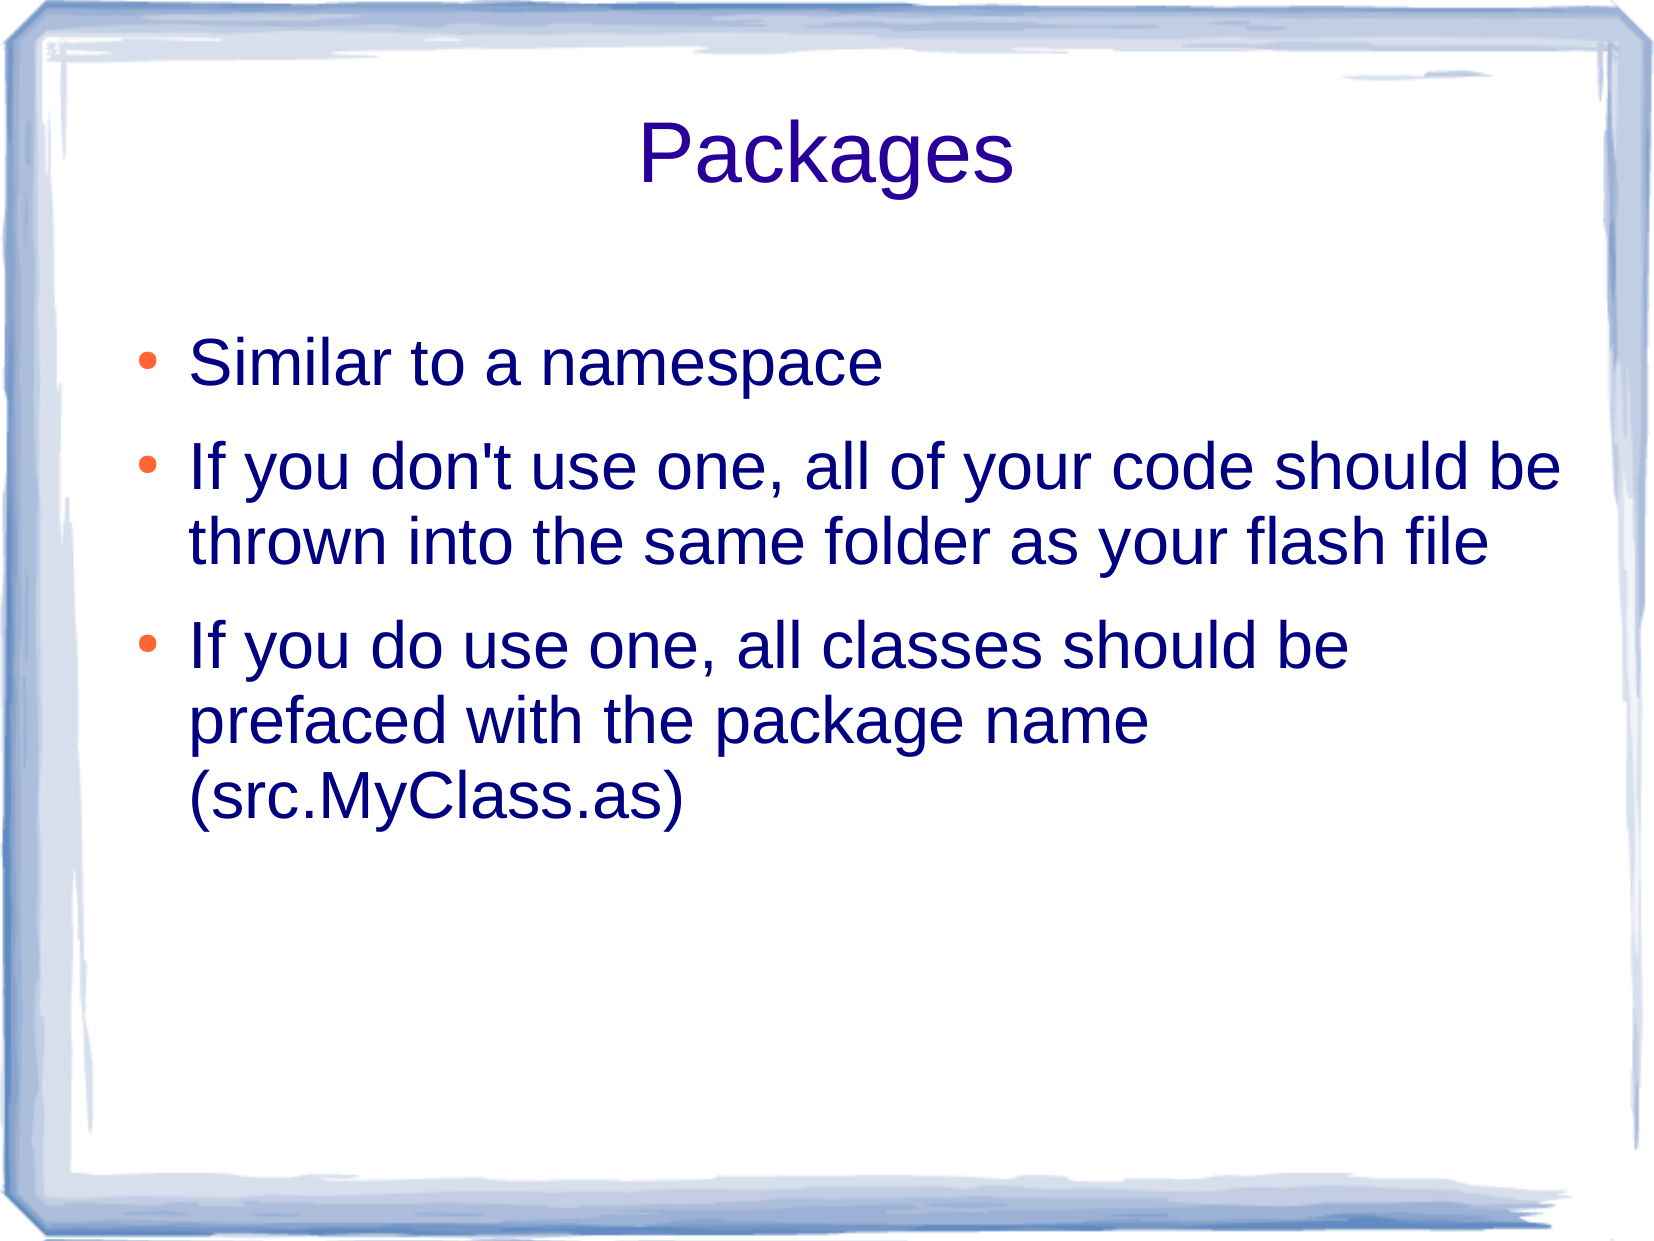

# Packages
Similar to a namespace
If you don't use one, all of your code should be thrown into the same folder as your flash file
If you do use one, all classes should be prefaced with the package name (src.MyClass.as)